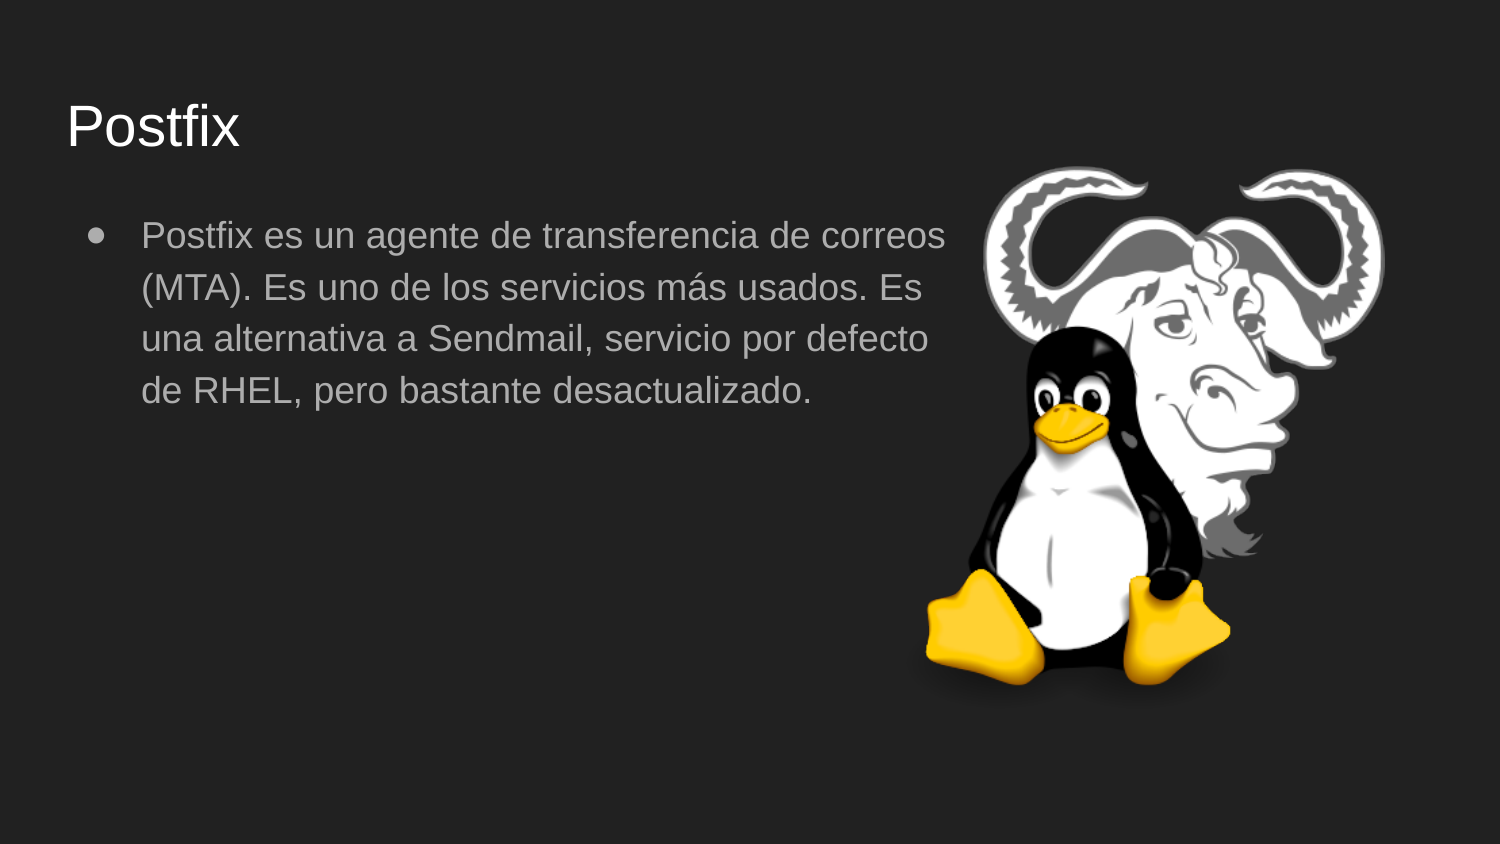

# Postfix
Postfix es un agente de transferencia de correos (MTA). Es uno de los servicios más usados. Es una alternativa a Sendmail, servicio por defecto de RHEL, pero bastante desactualizado.